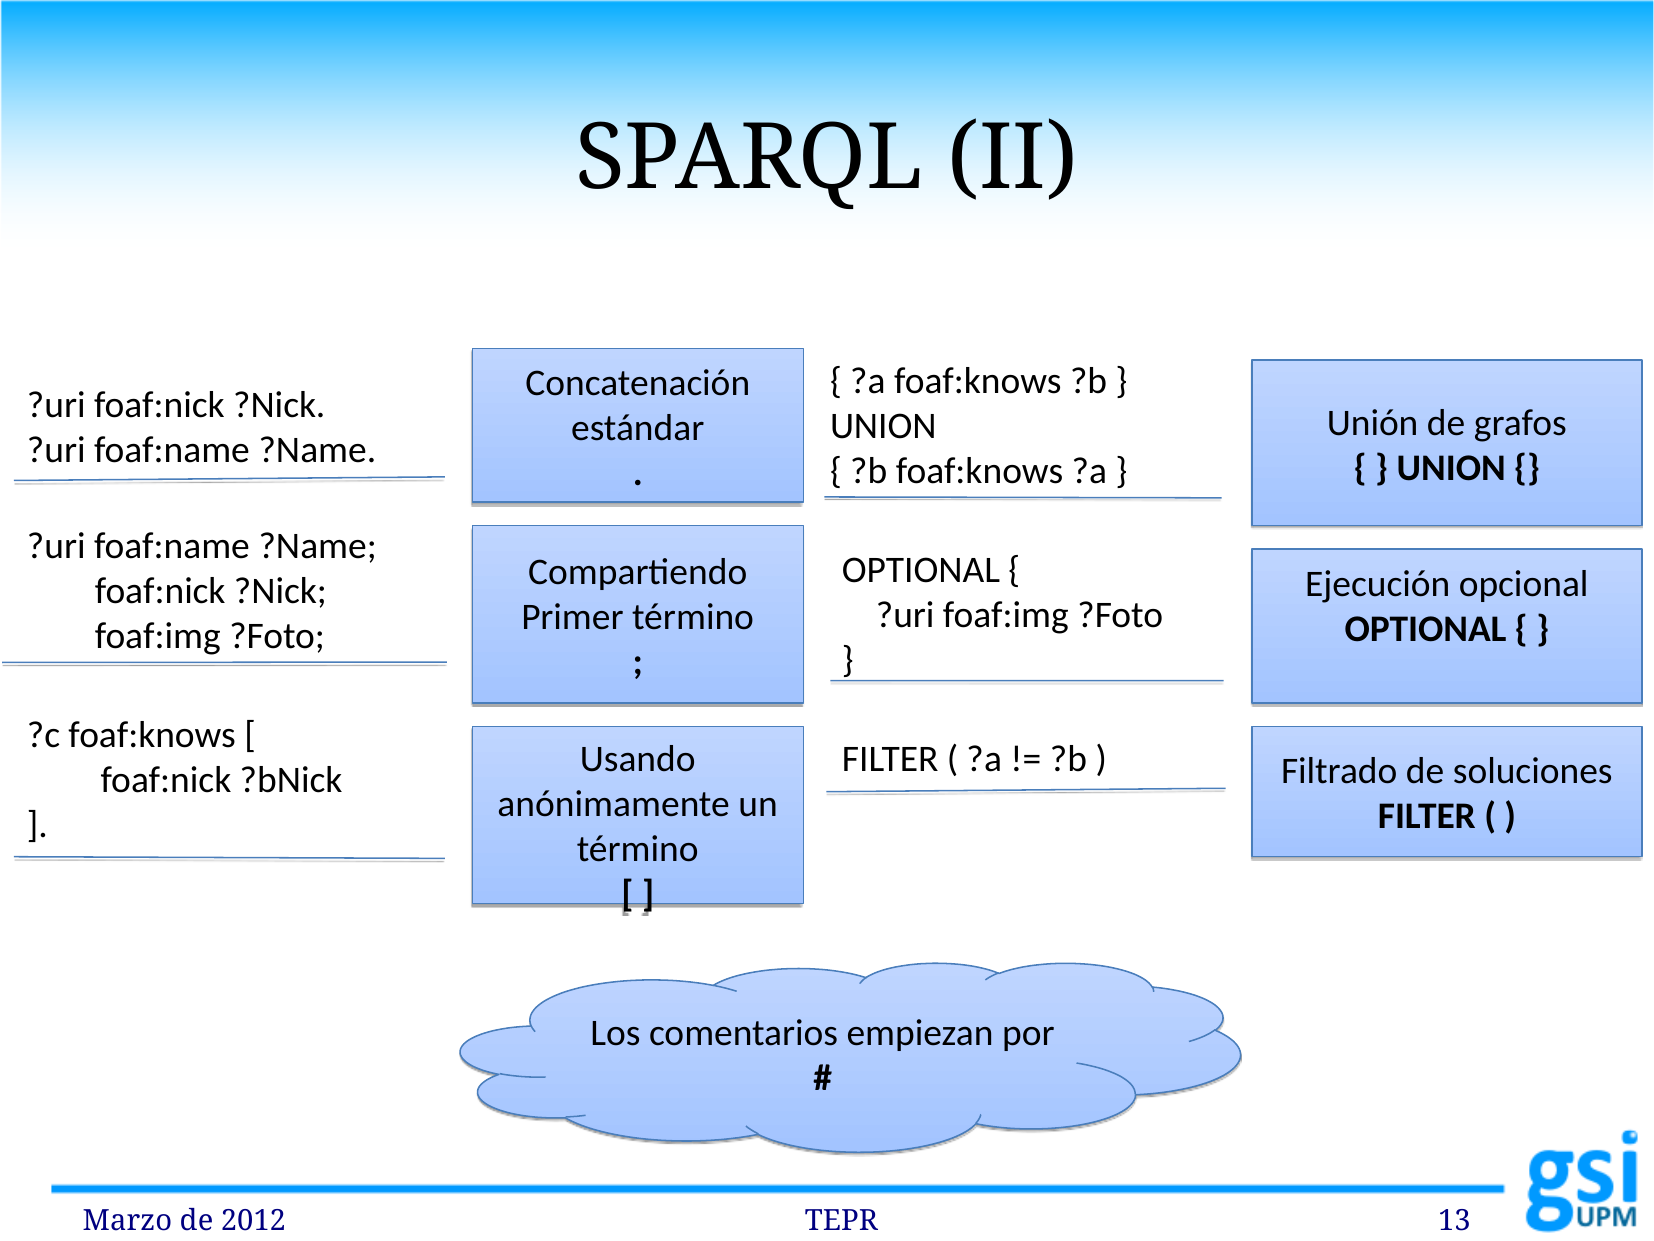

# SPARQL (II)
Concatenación estándar
.
?uri foaf:nick ?Nick.
?uri foaf:name ?Name.
{ ?a foaf:knows ?b }
UNION
{ ?b foaf:knows ?a }
Unión de grafos
{ } UNION {}
?uri foaf:name ?Name;
 foaf:nick ?Nick;
 foaf:img ?Foto;
Compartiendo
Primer término
;
OPTIONAL {
 ?uri foaf:img ?Foto
}
Ejecución opcional
OPTIONAL { }
?c foaf:knows [
	foaf:nick ?bNick
].
Usando anónimamente un término
[ ]
FILTER ( ?a != ?b )
Filtrado de soluciones
FILTER ( )
Los comentarios empiezan por #
Marzo de 2012
TEPR
13